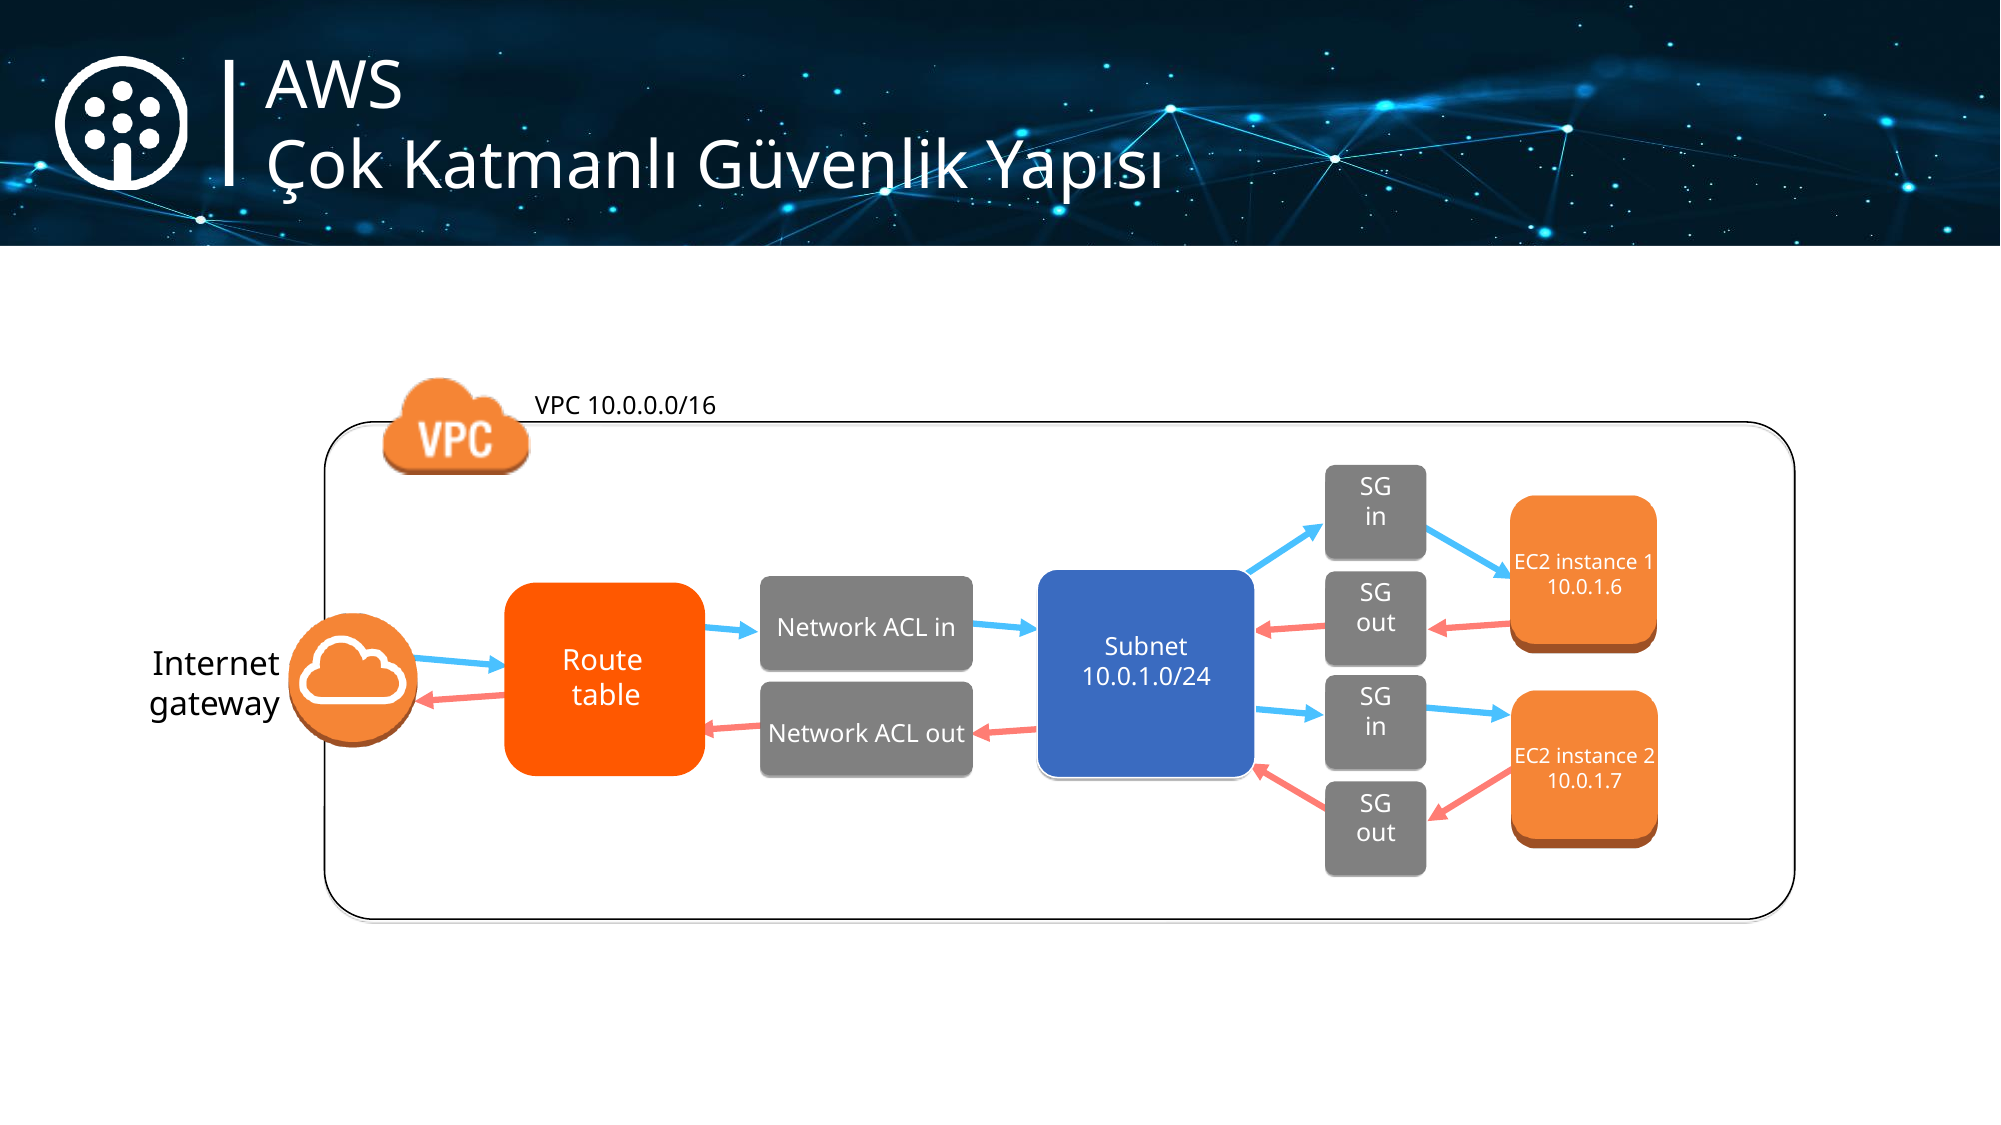

AWS
Çok Katmanlı Güvenlik Yapısı
VPC 10.0.0.0/16
SG
in
EC2 instance 1
10.0.1.6
Subnet
10.0.1.0/24
SG
out
Network ACL in
Route
table
Internet
gateway
SG
in
Network ACL out
EC2 instance 2
10.0.1.7
SG
out